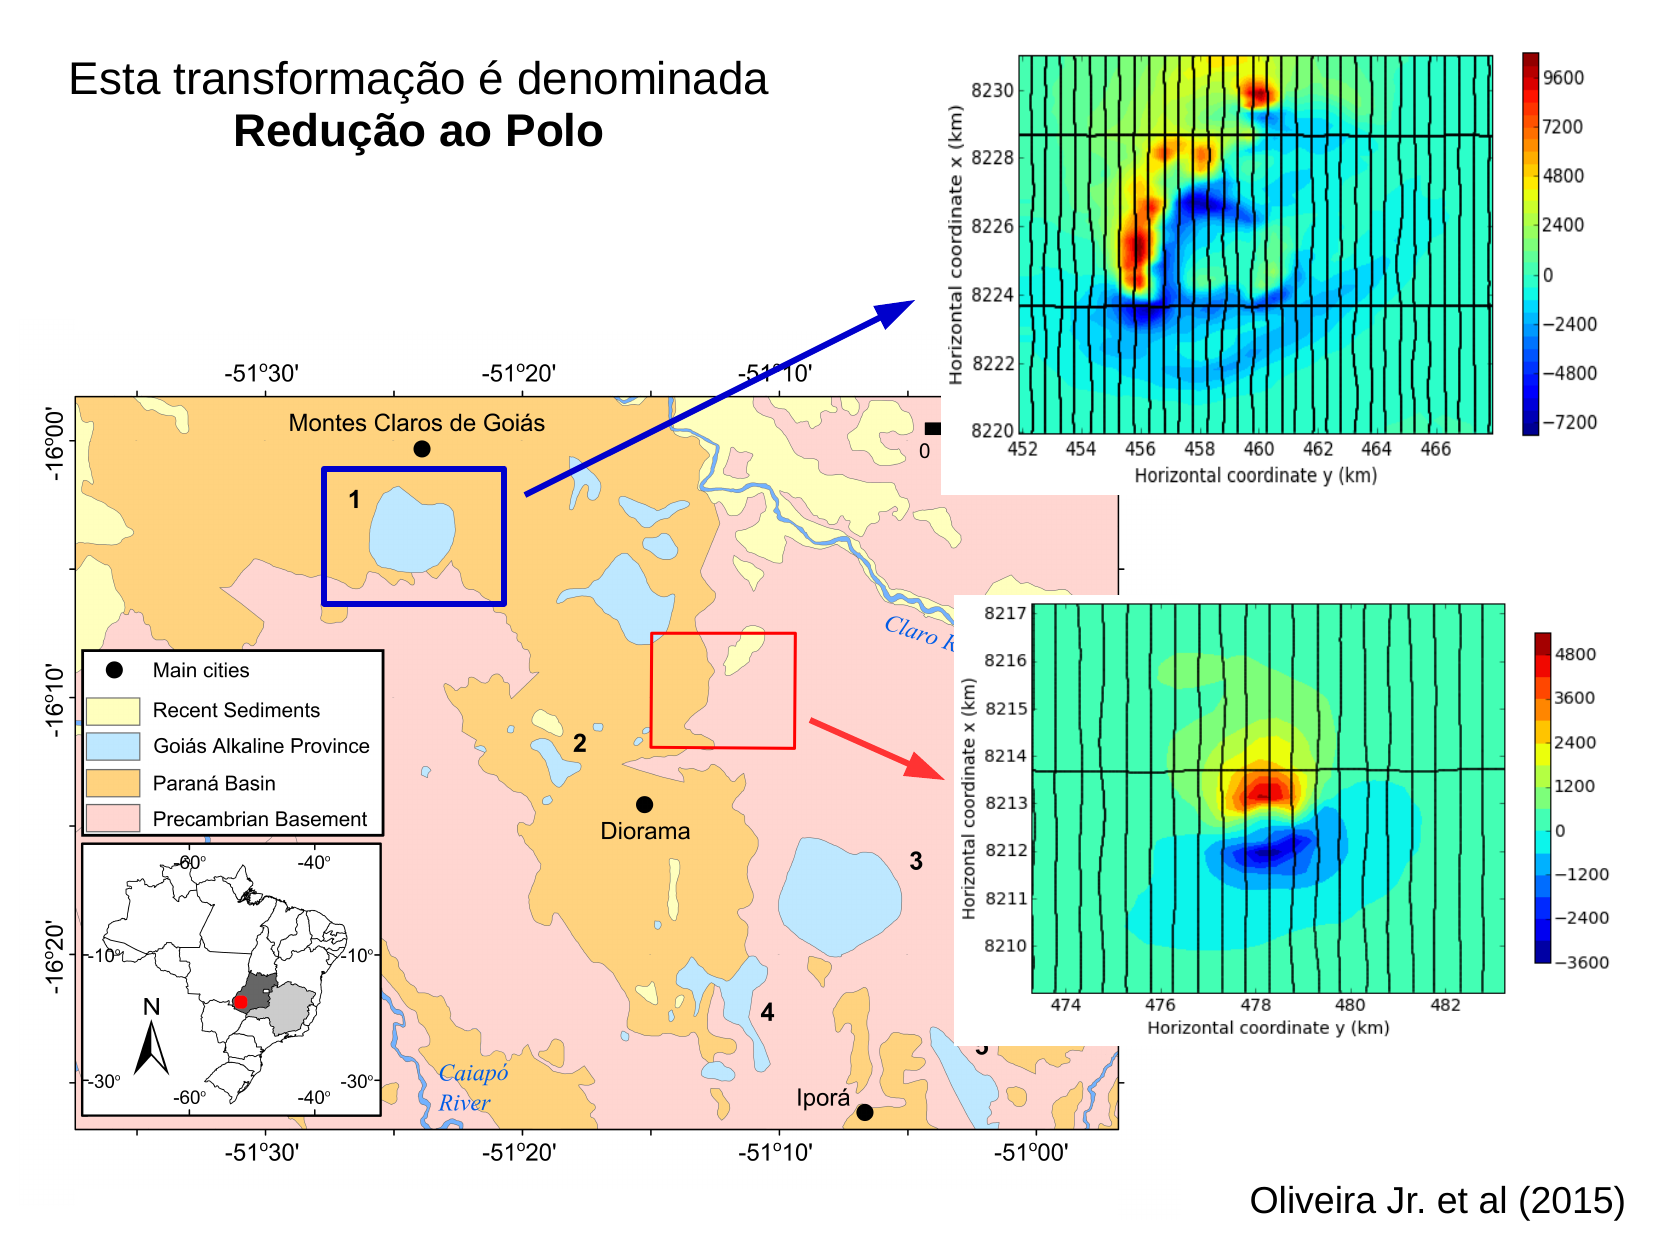

Esta transformação é denominada Redução ao Polo
Oliveira Jr. et al (2015)